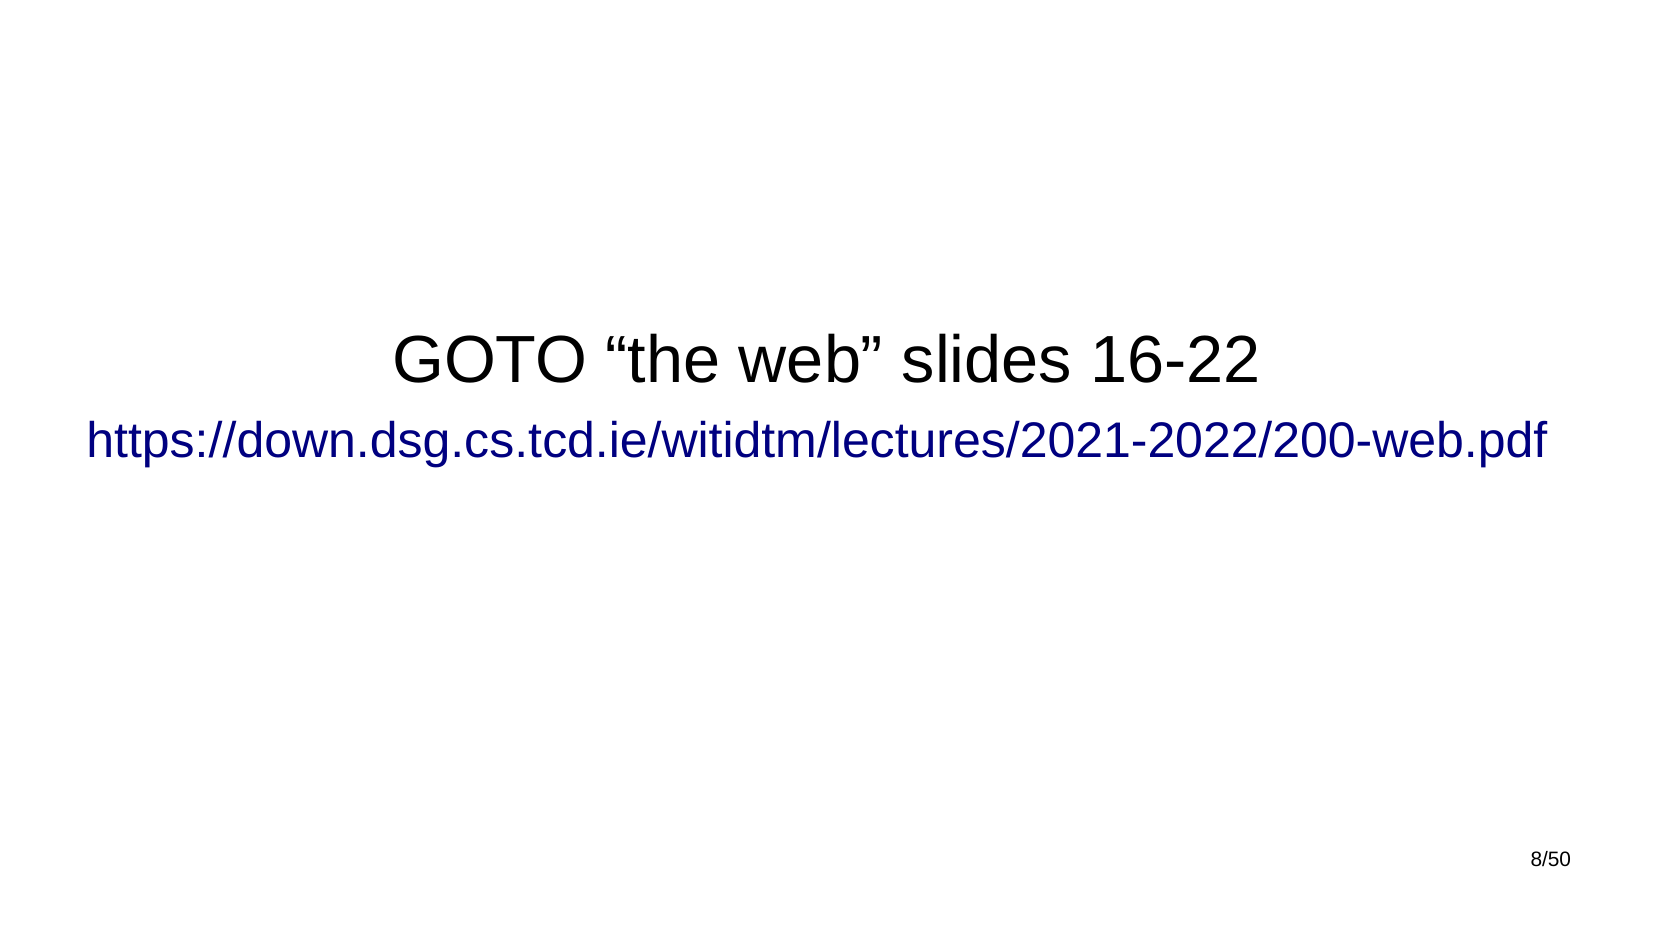

# GOTO “the web” slides 16-22 https://down.dsg.cs.tcd.ie/witidtm/lectures/2021-2022/200-web.pdf
8